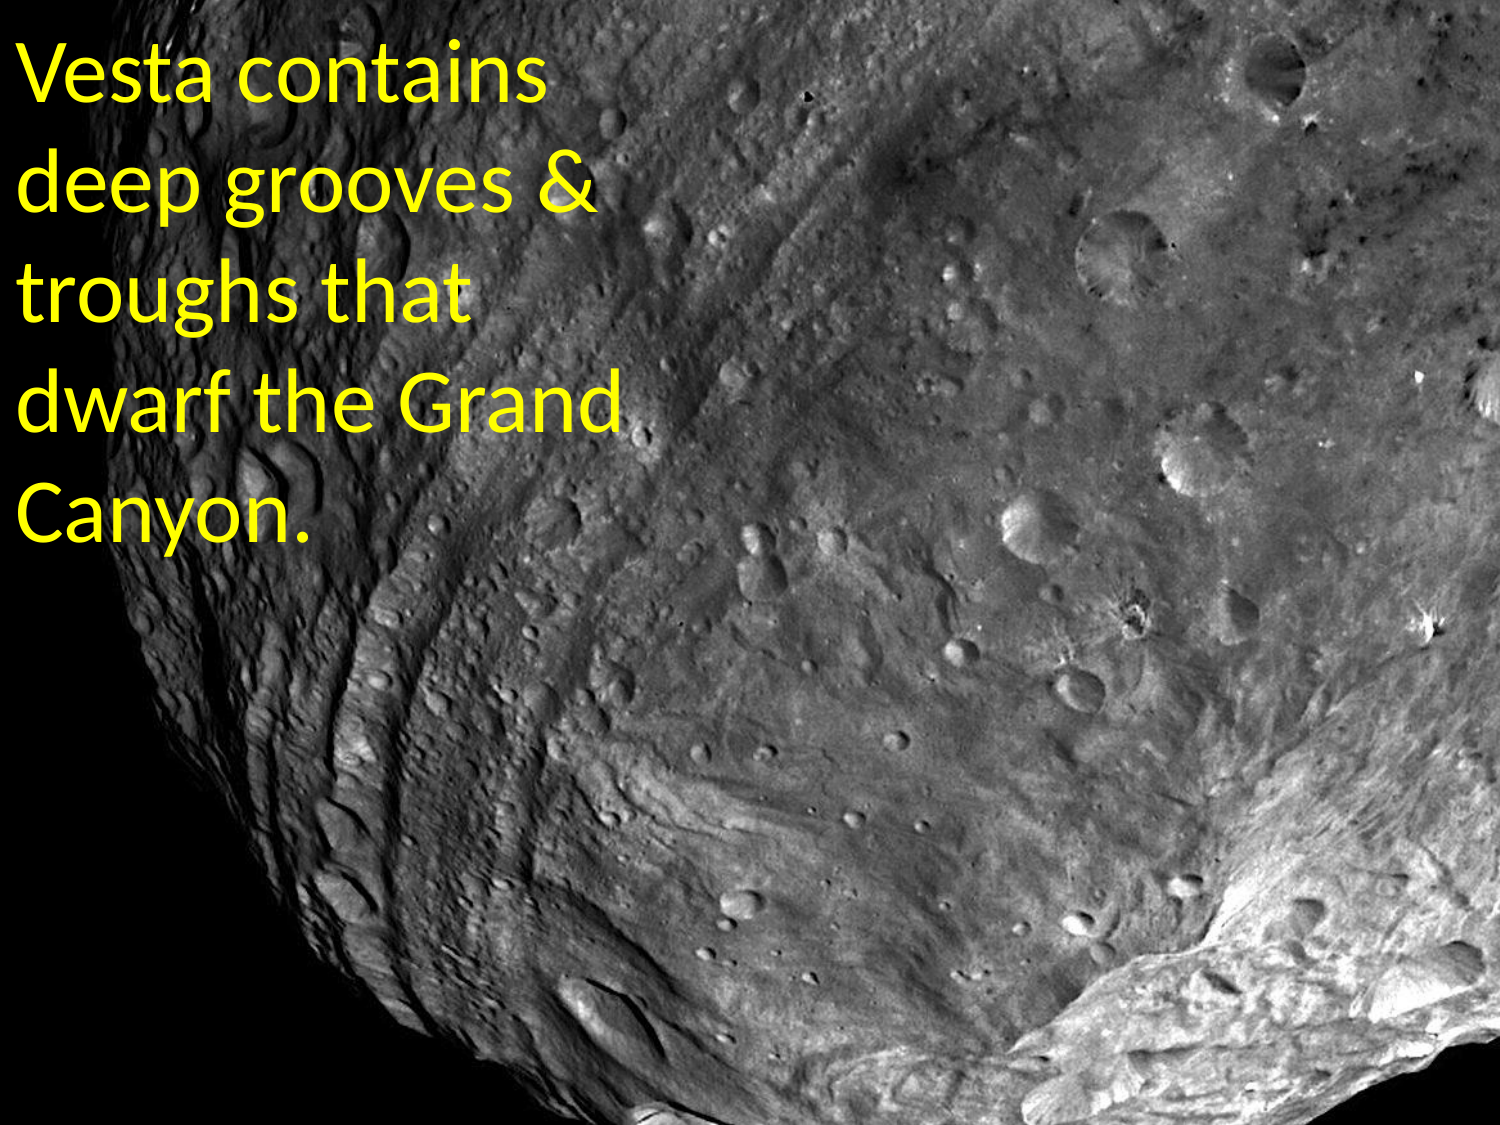

Vesta contains deep grooves & troughs that dwarf the Grand Canyon.